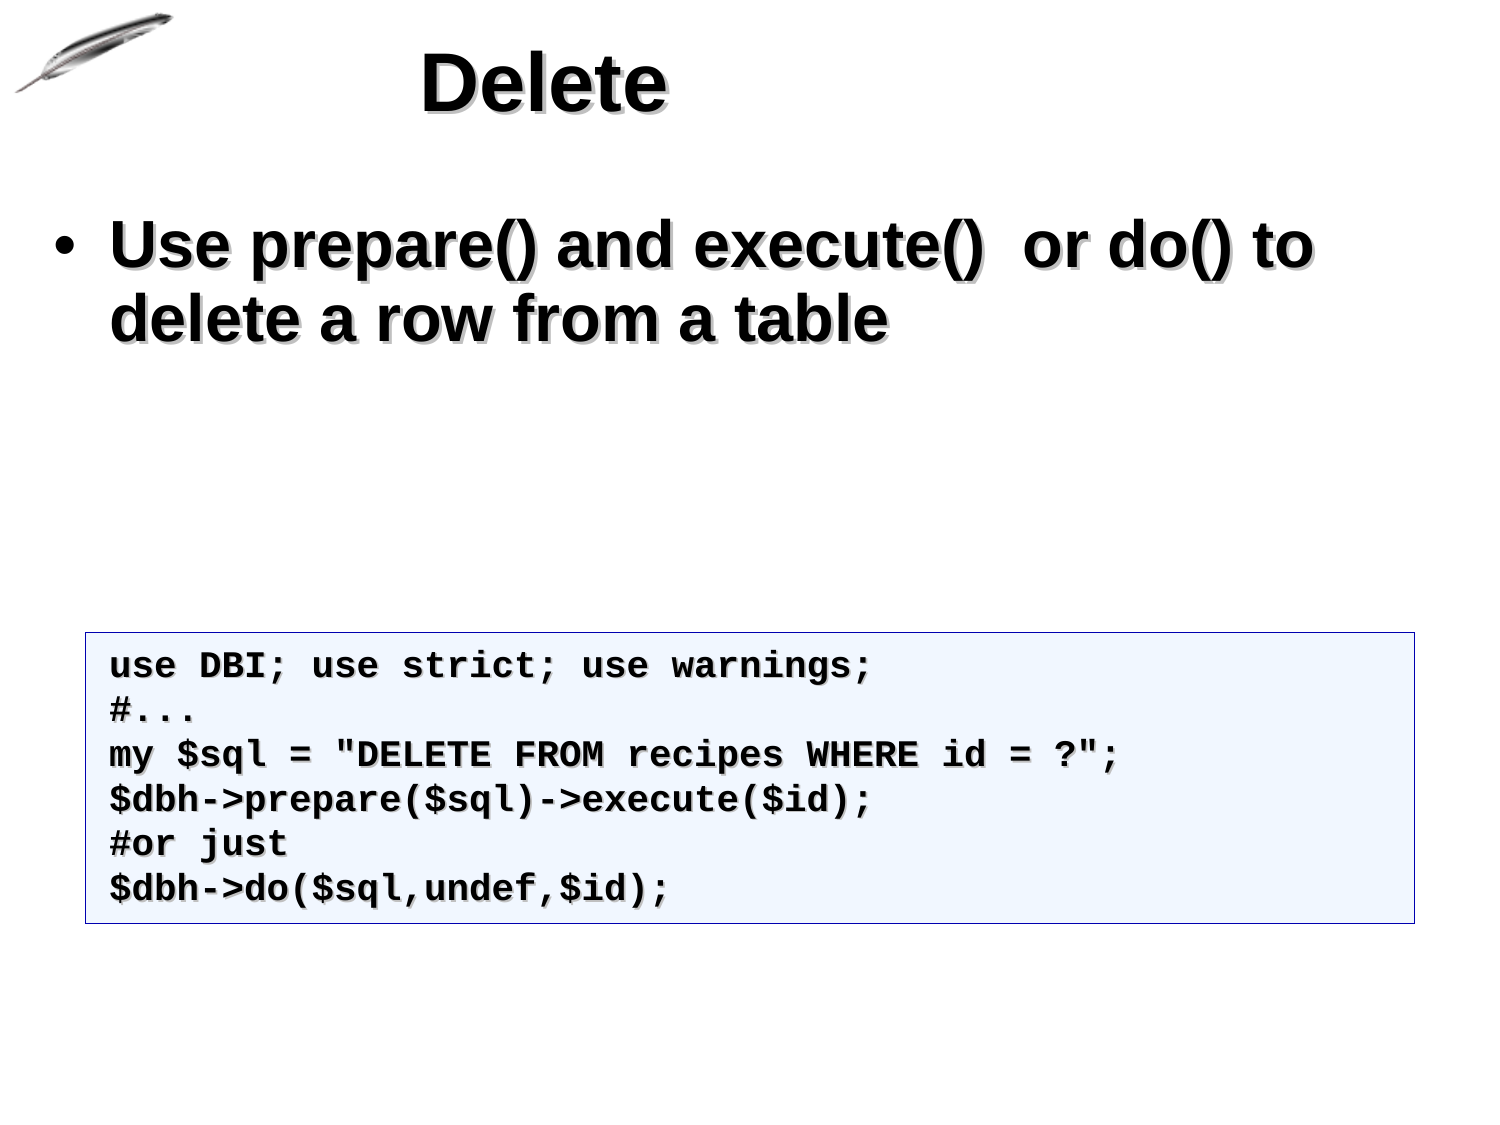

# Delete
Use prepare() and execute() or do() to delete a row from a table
use DBI; use strict; use warnings;
#...
my $sql = "DELETE FROM recipes WHERE id = ?";
$dbh->prepare($sql)->execute($id);
#or just
$dbh->do($sql,undef,$id);